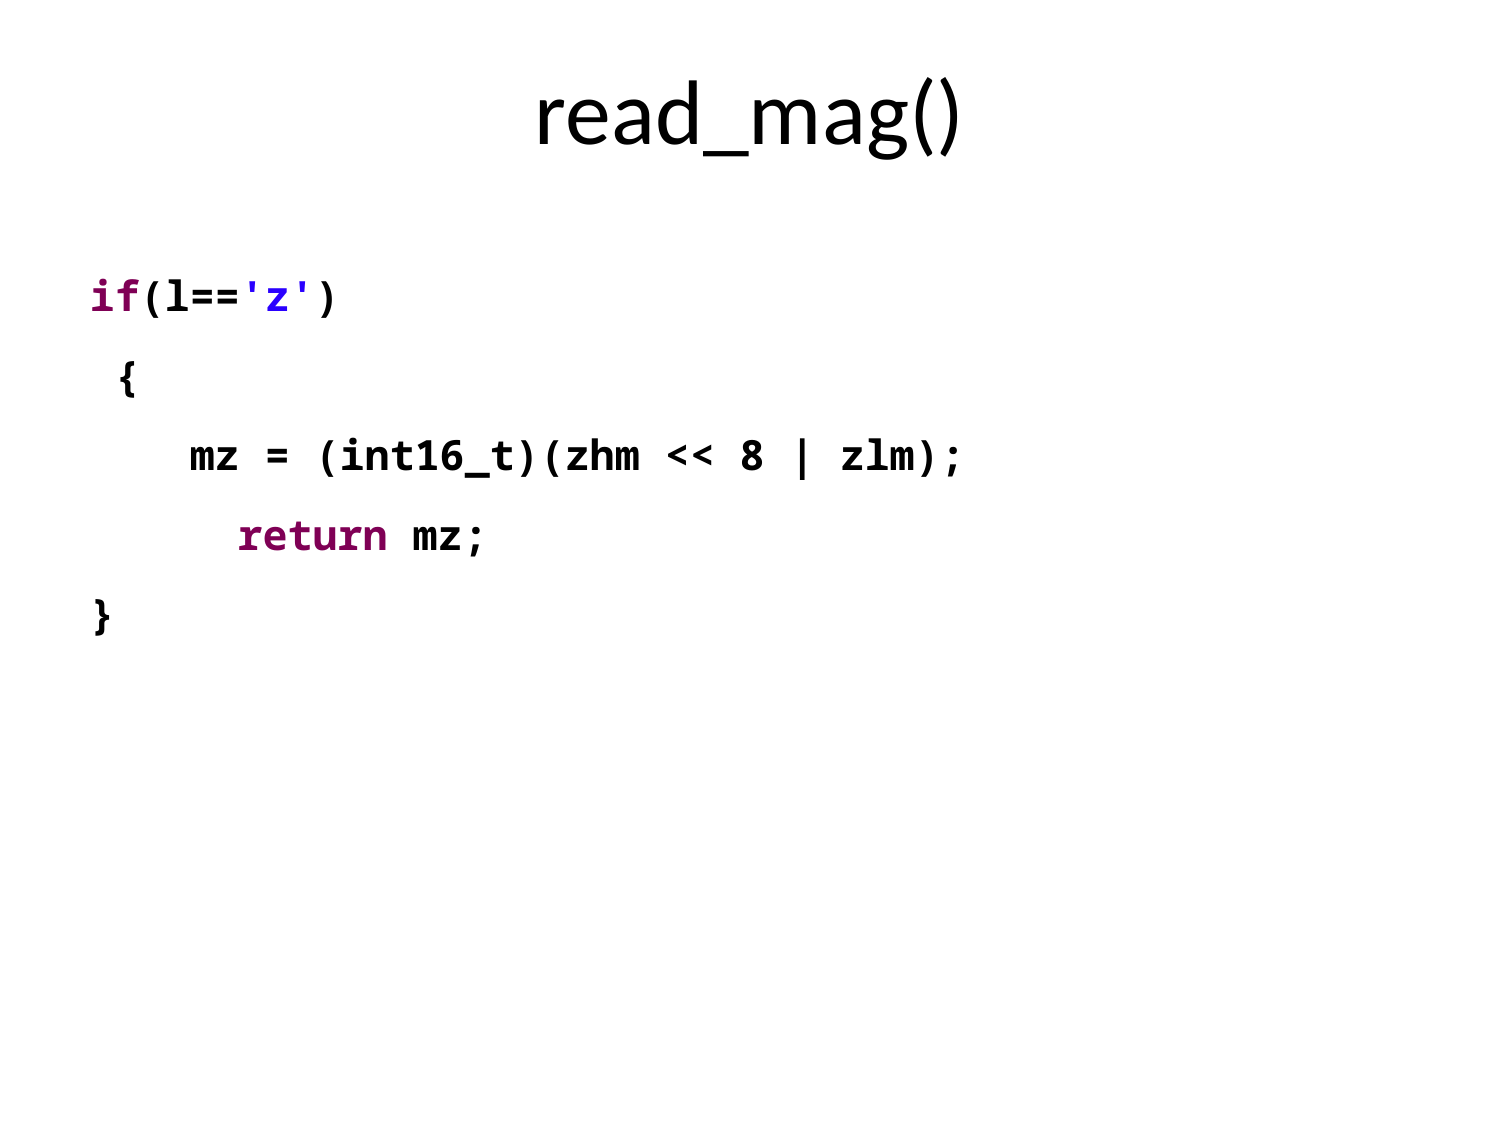

# read_mag()
if(l=='z')
 {
 mz = (int16_t)(zhm << 8 | zlm);
 		return mz;
}